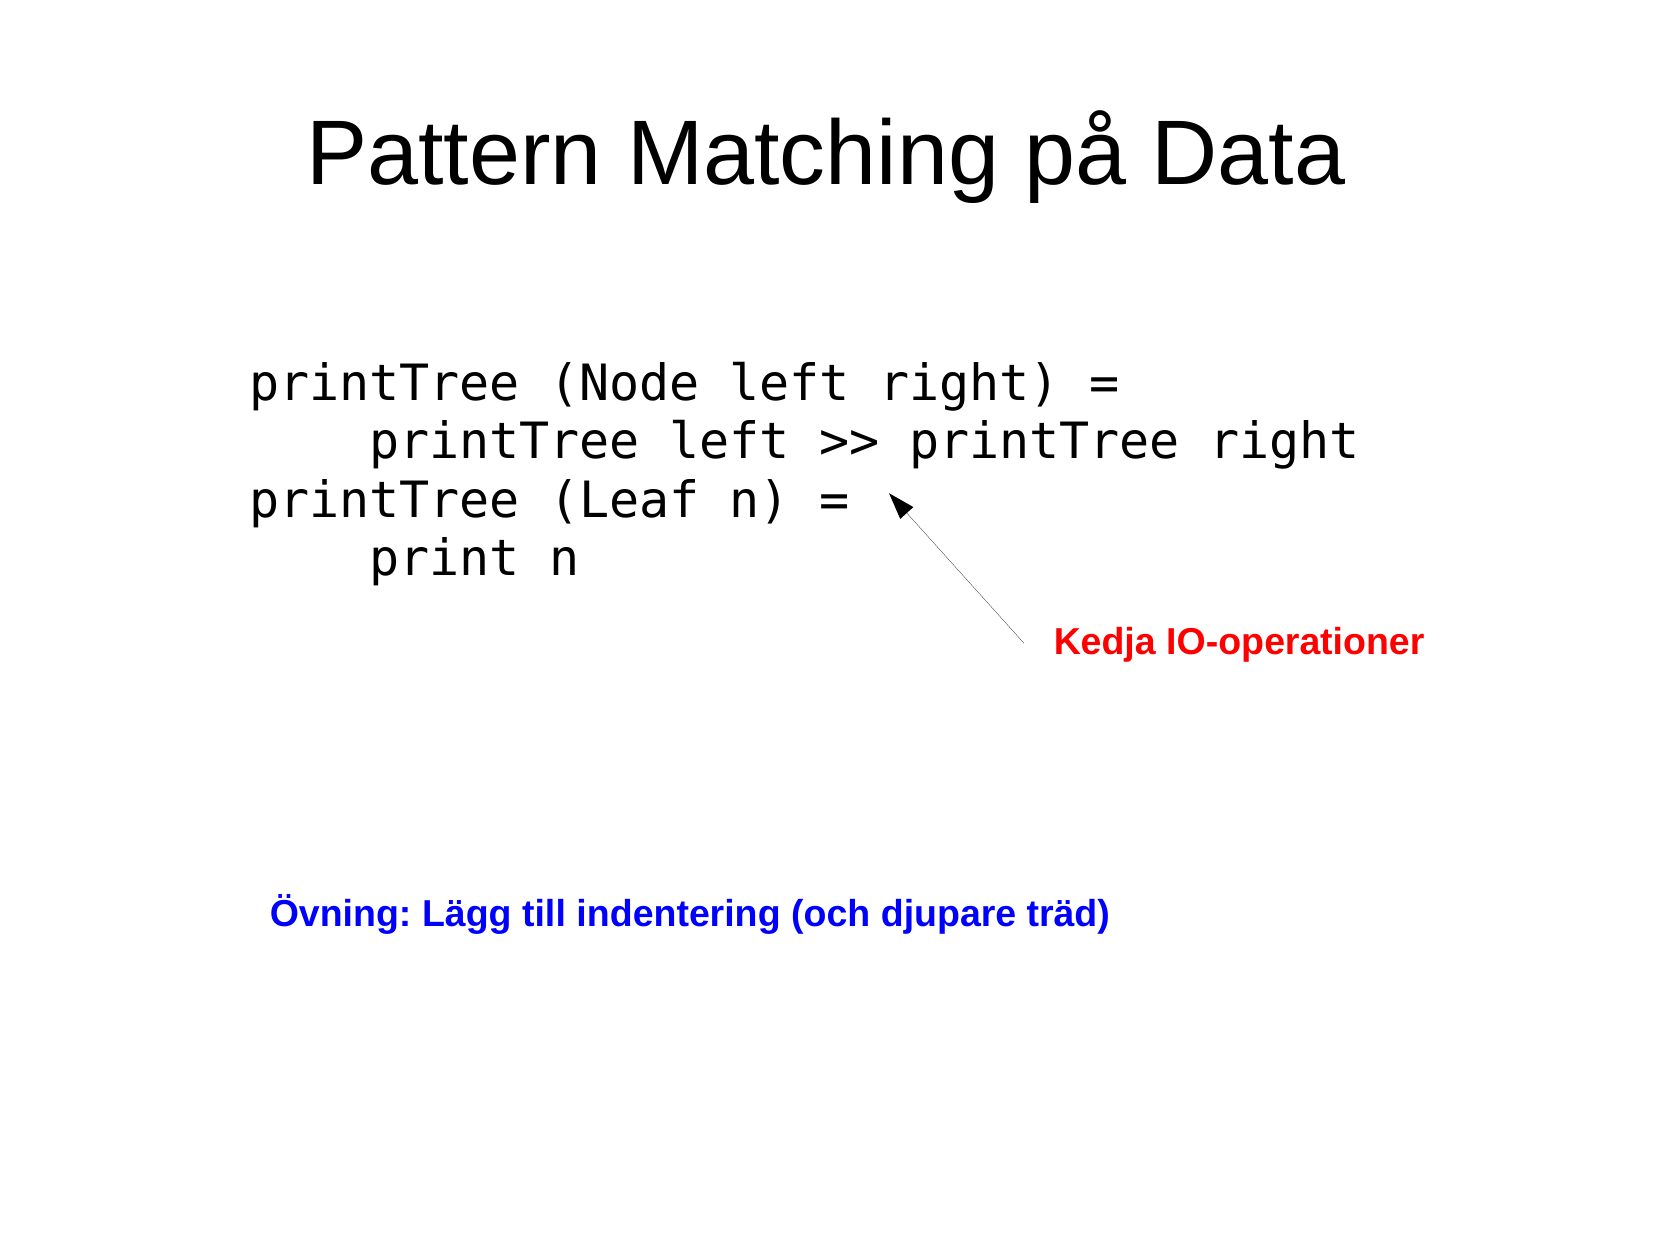

# Pattern Matching på Data
printTree (Node left right) =
 printTree left >> printTree right
printTree (Leaf n) =
 print n
Kedja IO-operationer
Övning: Lägg till indentering (och djupare träd)